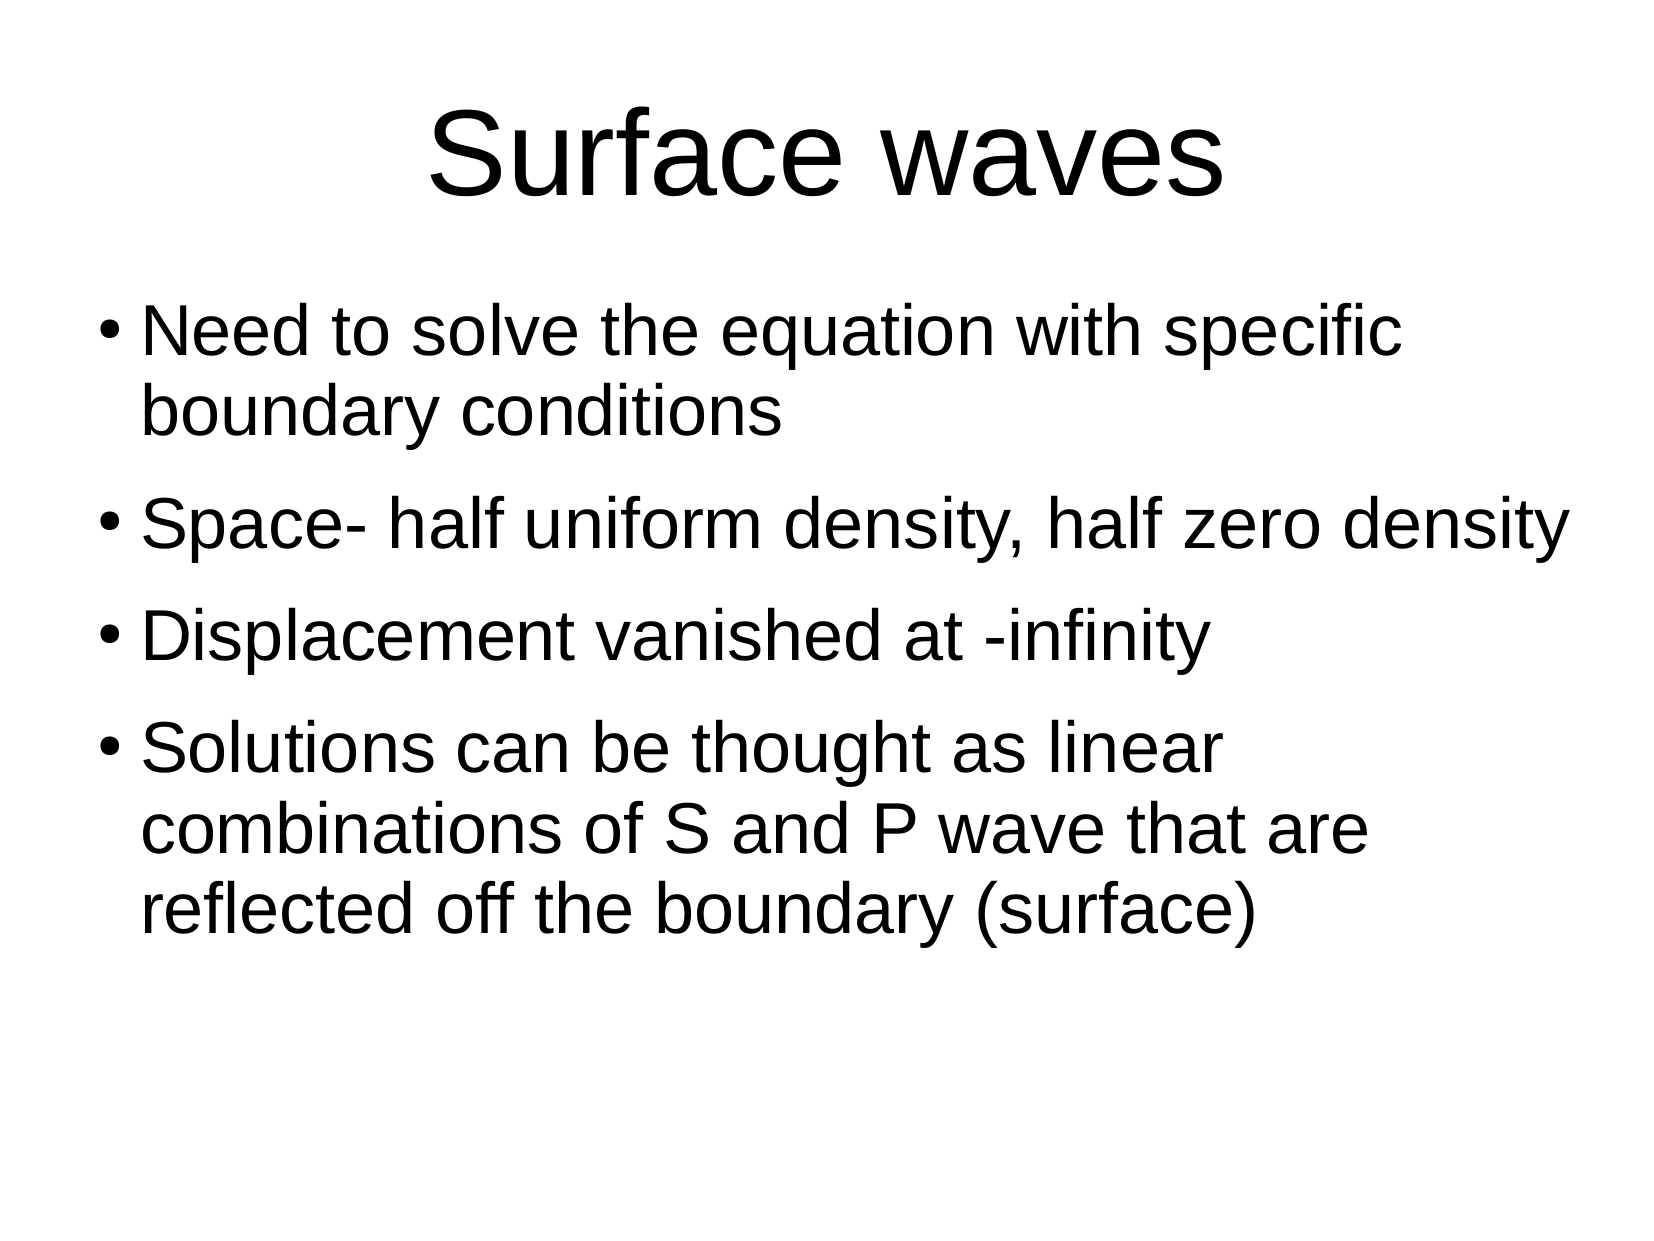

# Surface waves
Need to solve the equation with specific boundary conditions
Space- half uniform density, half zero density
Displacement vanished at -infinity
Solutions can be thought as linear combinations of S and P wave that are reflected off the boundary (surface)